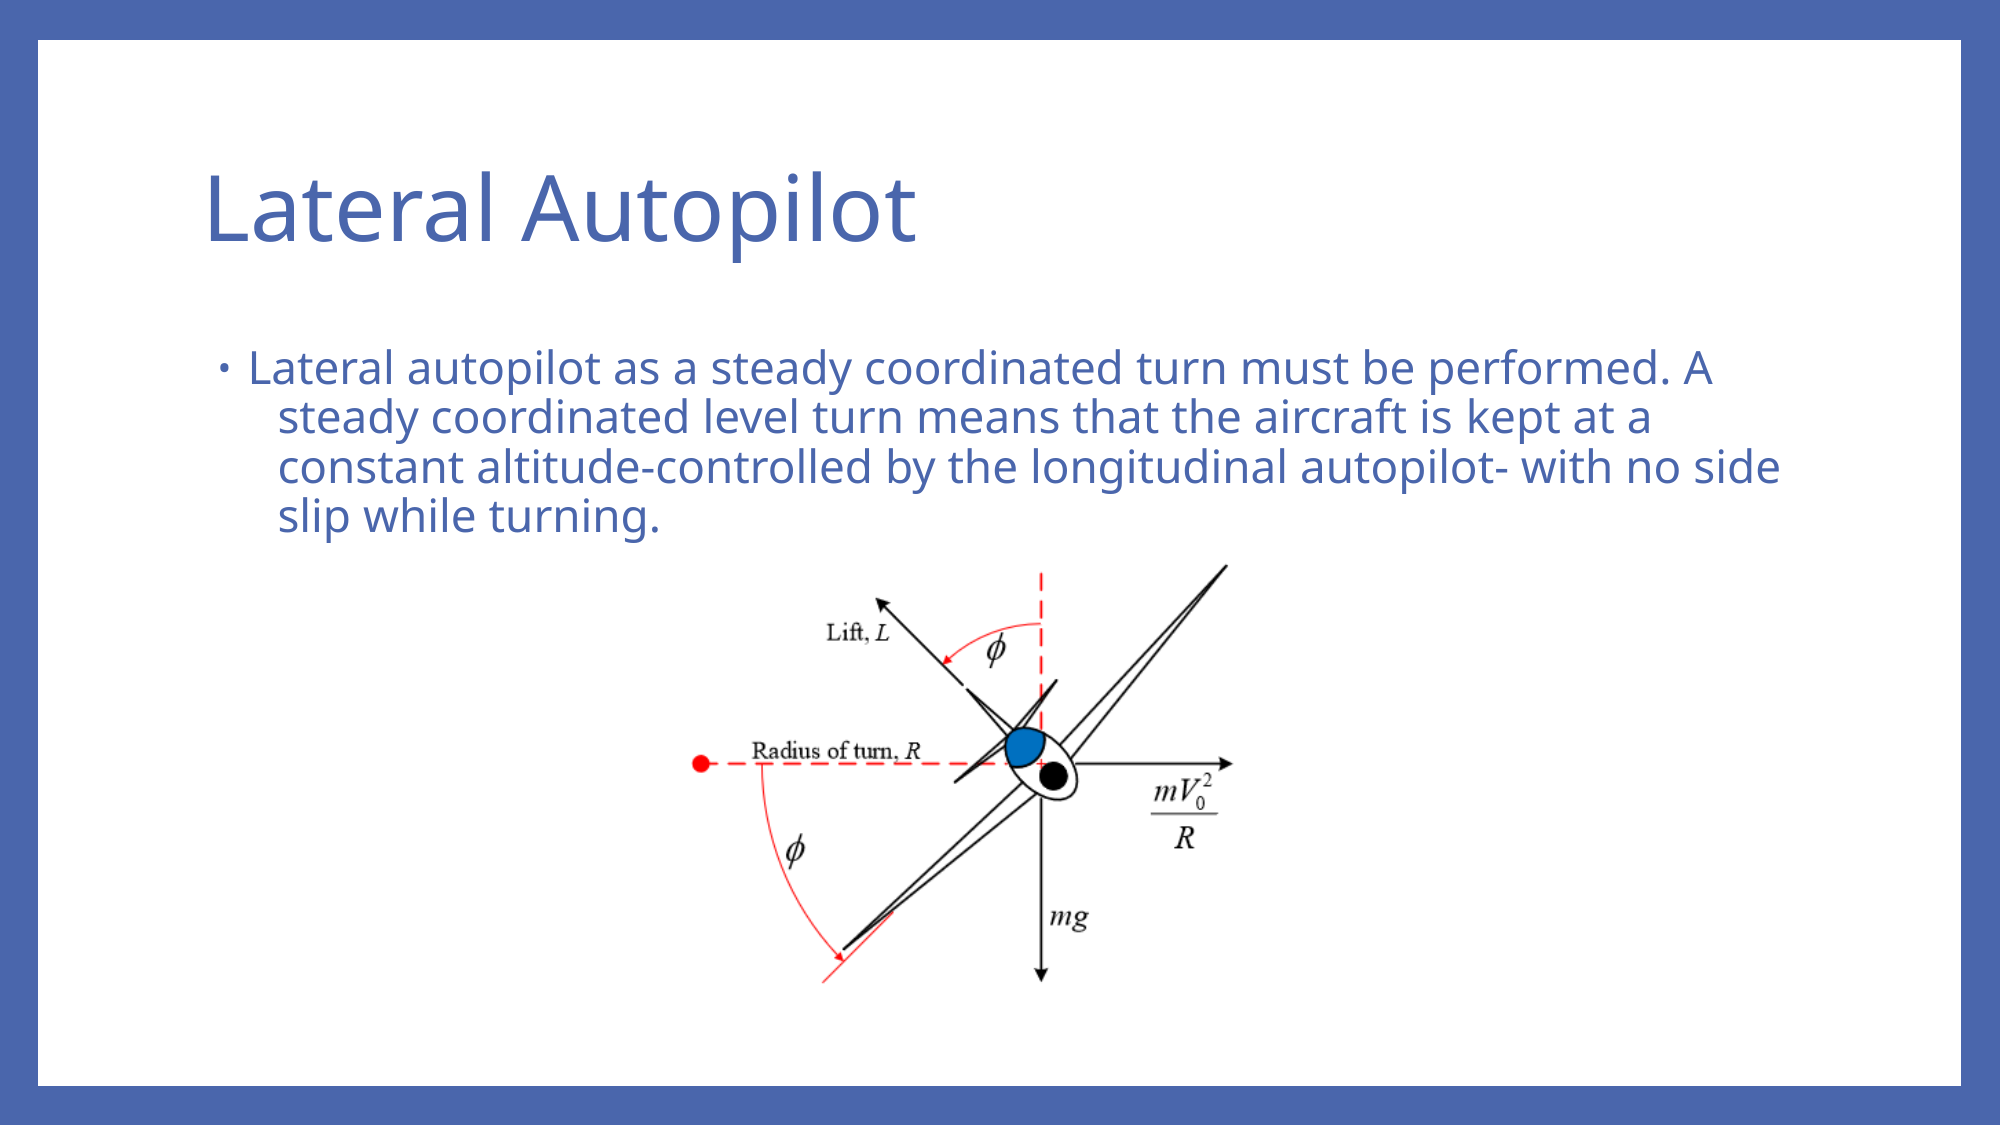

# Lateral Autopilot
Lateral autopilot as a steady coordinated turn must be performed. A steady coordinated level turn means that the aircraft is kept at a constant altitude-controlled by the longitudinal autopilot- with no side slip while turning.